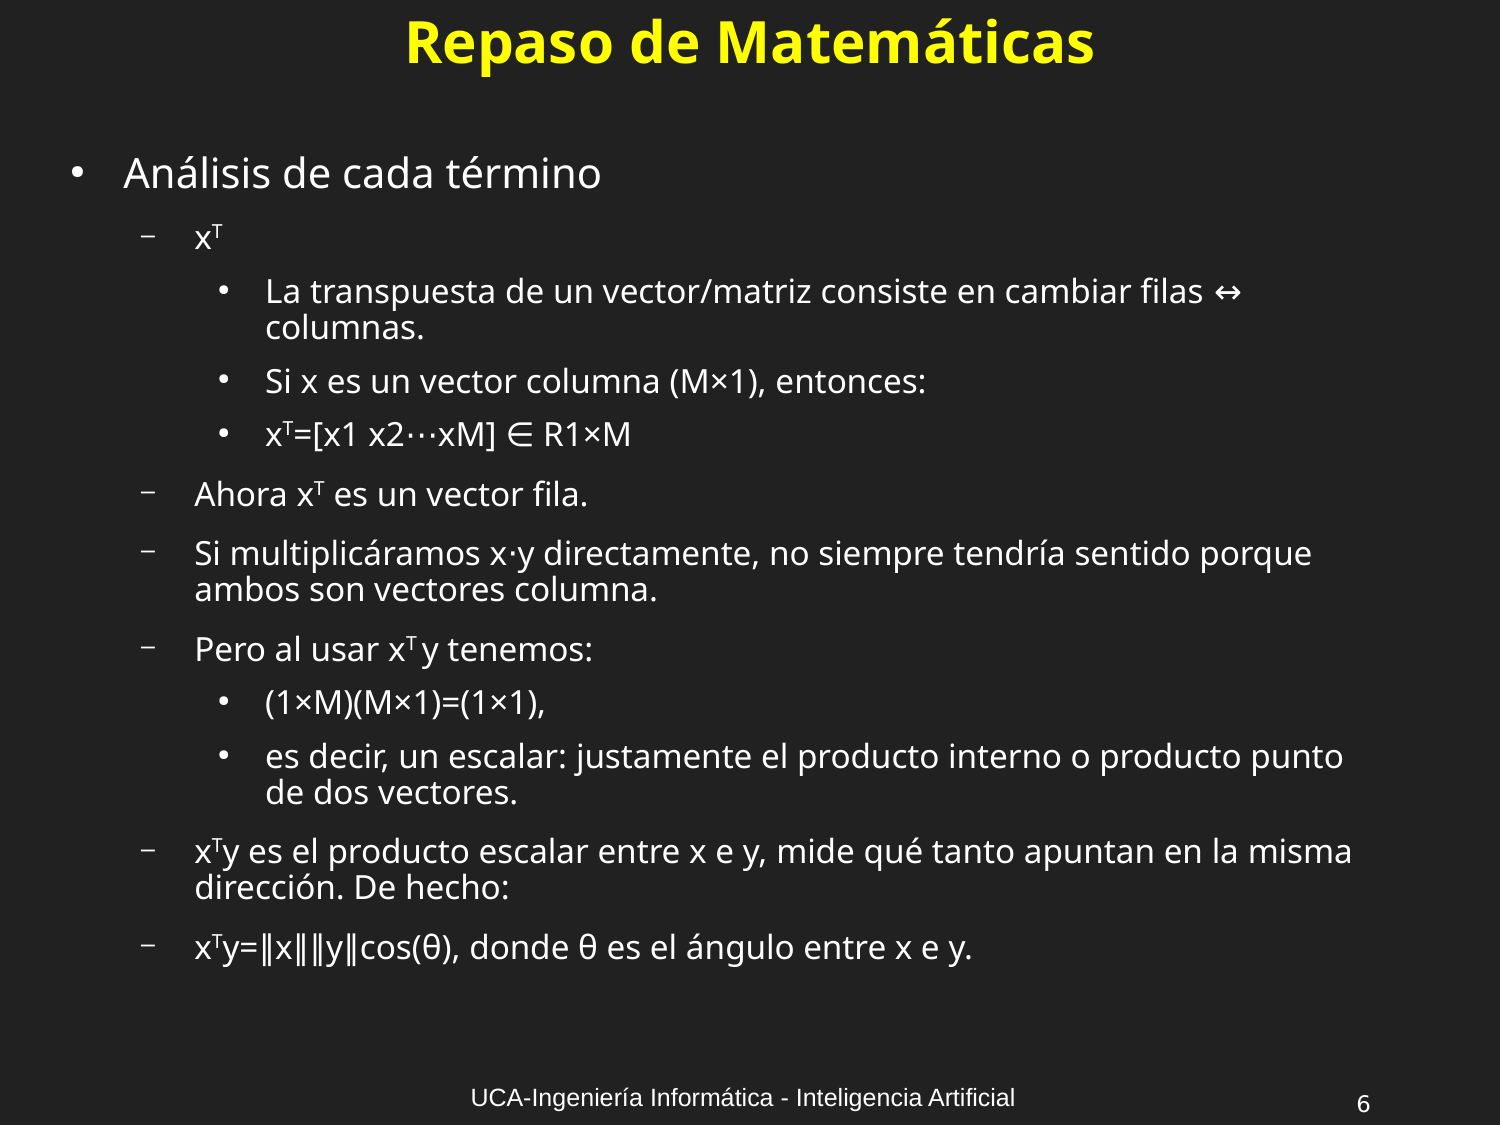

# Repaso de Matemáticas
Análisis de cada término
xT
La transpuesta de un vector/matriz consiste en cambiar filas ↔ columnas.
Si x es un vector columna (M×1), entonces:
xT=[x1 x2⋯xM] ∈ R1×M
Ahora xT es un vector fila.
Si multiplicáramos x⋅y directamente, no siempre tendría sentido porque ambos son vectores columna.
Pero al usar xT y tenemos:
(1×M)(M×1)=(1×1),
es decir, un escalar: justamente el producto interno o producto punto de dos vectores.
xTy es el producto escalar entre x e y, mide qué tanto apuntan en la misma dirección. De hecho:
xTy=∥x∥∥y∥cos⁡(θ), donde θ es el ángulo entre x e y.